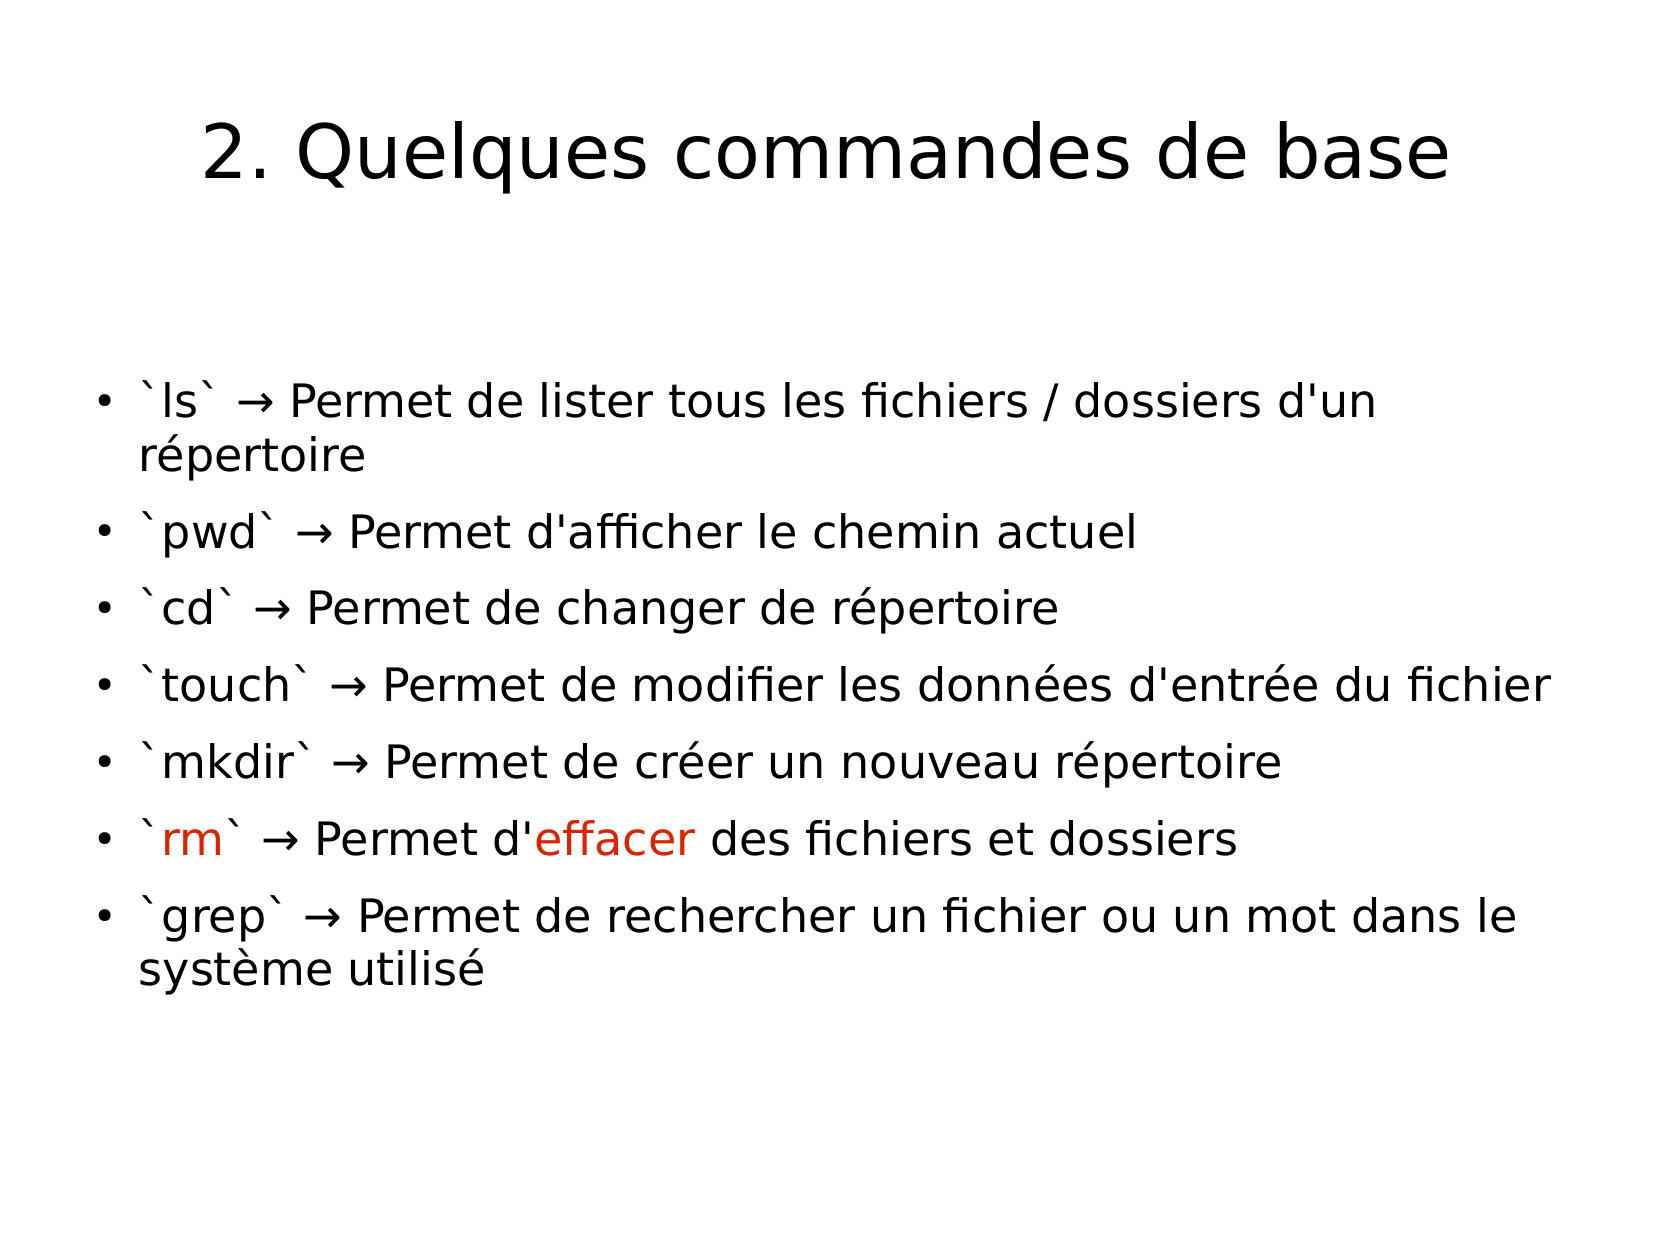

# 2. Quelques commandes de base
`ls` → Permet de lister tous les fichiers / dossiers d'un répertoire
`pwd` → Permet d'afficher le chemin actuel
`cd` → Permet de changer de répertoire
`touch` → Permet de modifier les données d'entrée du fichier
`mkdir` → Permet de créer un nouveau répertoire
`rm` → Permet d'effacer des fichiers et dossiers
`grep` → Permet de rechercher un fichier ou un mot dans le système utilisé